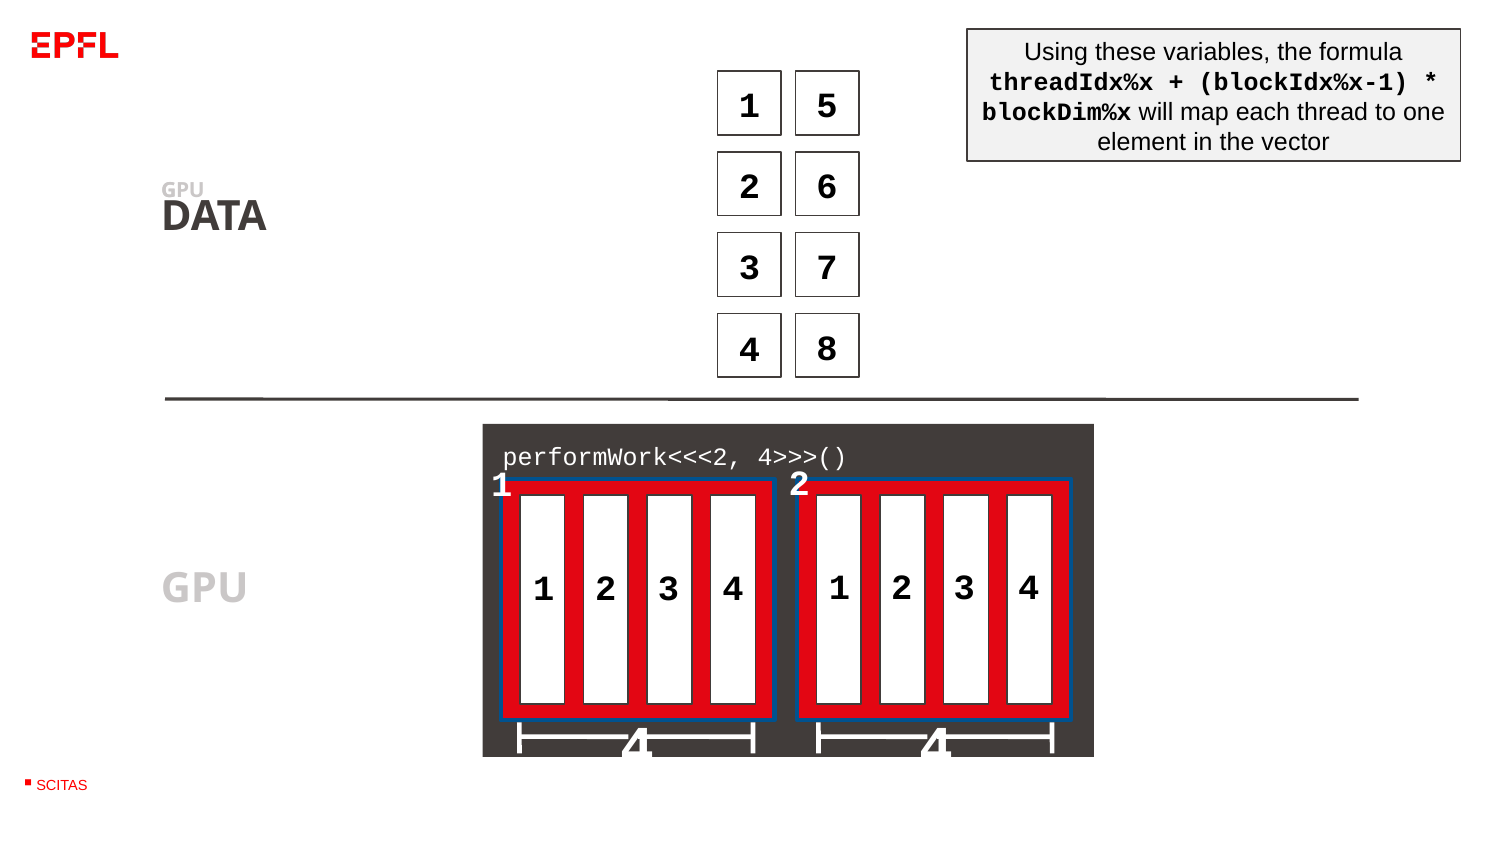

Using these variables, the formula threadIdx%x + (blockIdx%x-1) * blockDim%x will map each thread to one element in the vector
5
6
7
8
1
2
3
4
GPU
G
DATA
performWork<<<2, 4>>>()
2
1
1
2
3
4
1
2
3
4
GPU
4
4